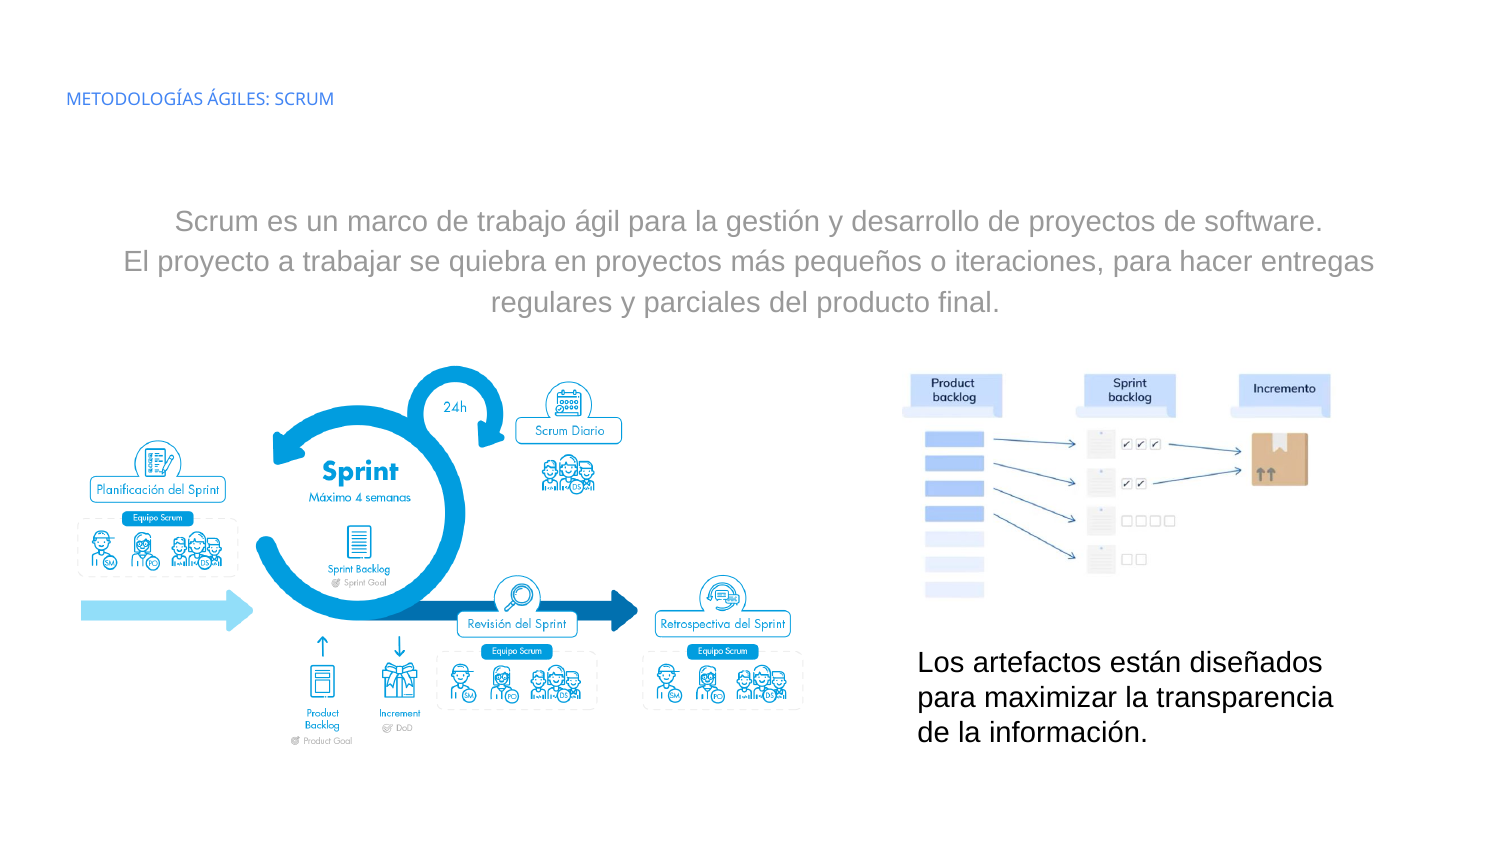

# METODOLOGÍAS ÁGILES: SCRUM
Scrum es un marco de trabajo ágil para la gestión y desarrollo de proyectos de software.
El proyecto a trabajar se quiebra en proyectos más pequeños o iteraciones, para hacer entregas regulares y parciales del producto final.
Los artefactos están diseñados para maximizar la transparencia de la información.